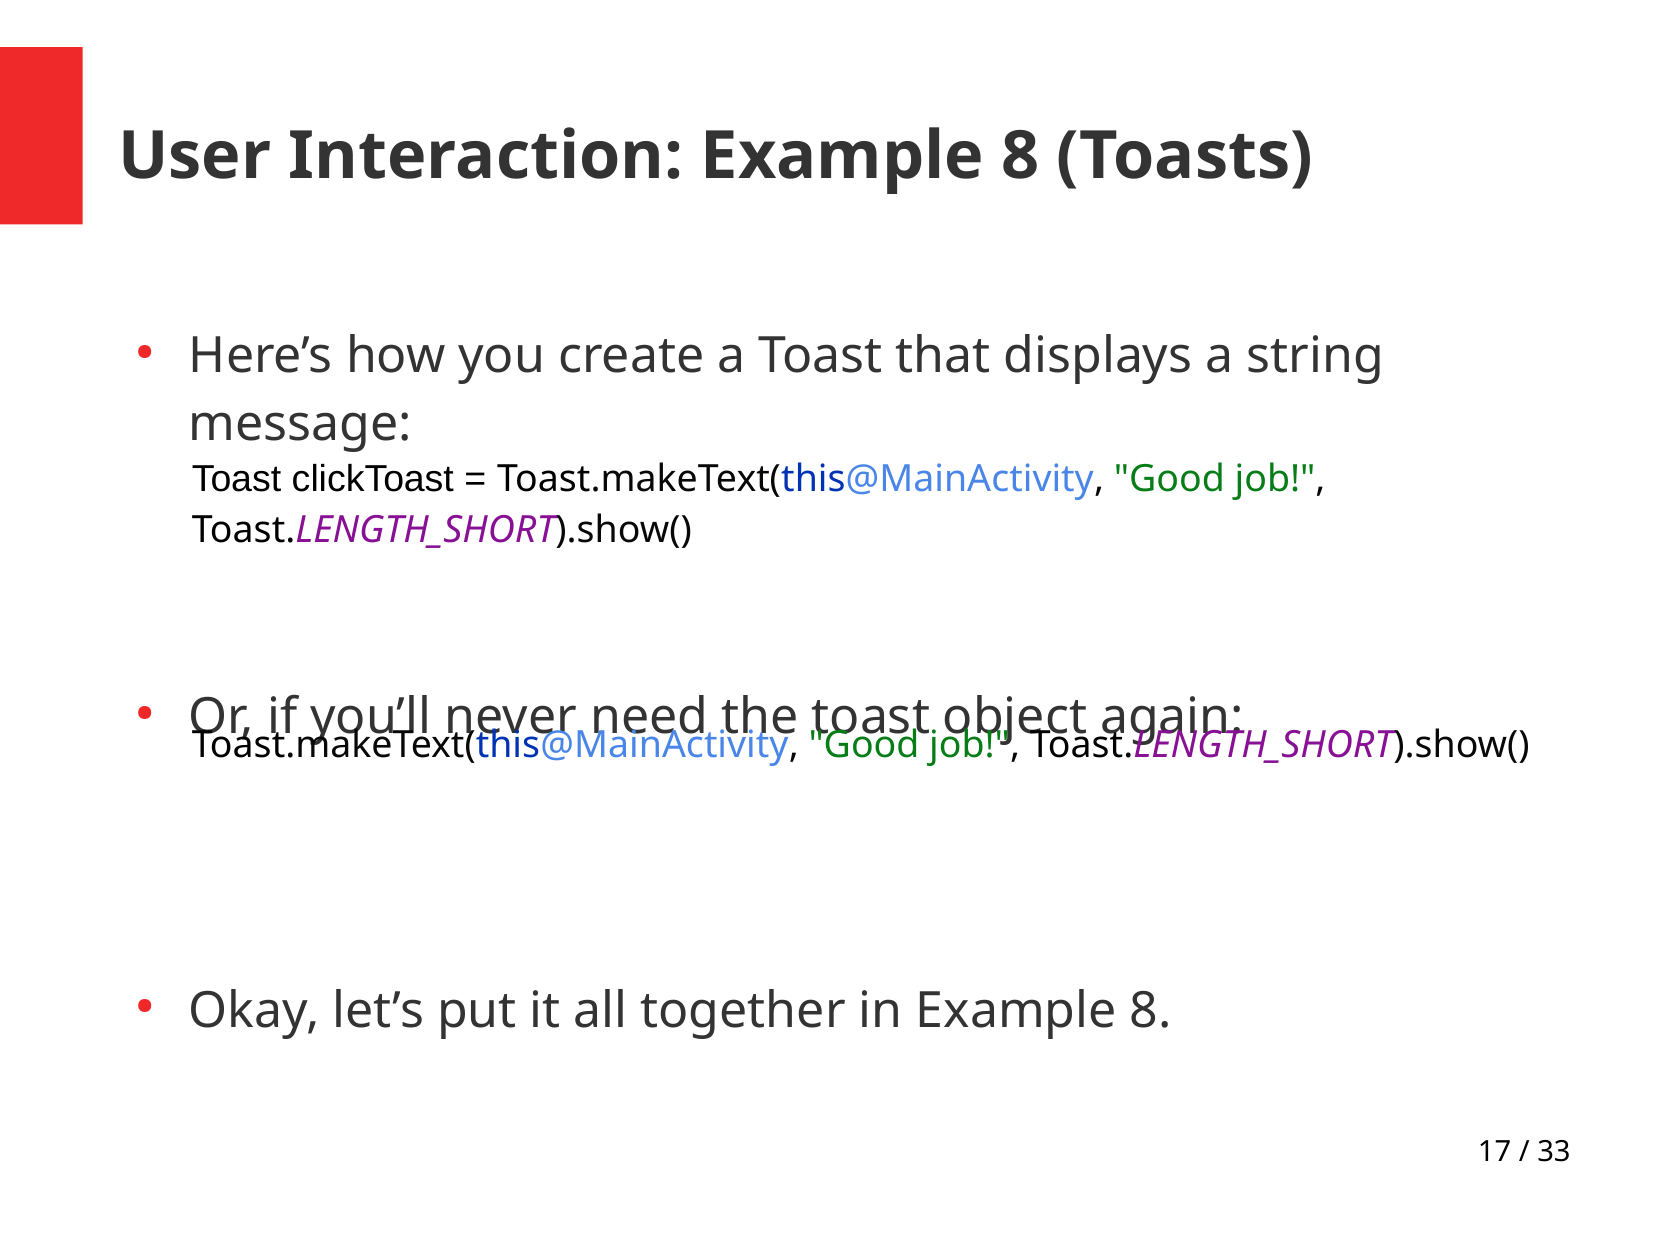

# User Interaction: Example 8 (Toasts)
Here’s how you create a Toast that displays a string message:
Or, if you’ll never need the toast object again:
Okay, let’s put it all together in Example 8.
Toast clickToast = Toast.makeText(this@MainActivity, "Good job!", Toast.LENGTH_SHORT).show()
Toast.makeText(this@MainActivity, "Good job!", Toast.LENGTH_SHORT).show()
17